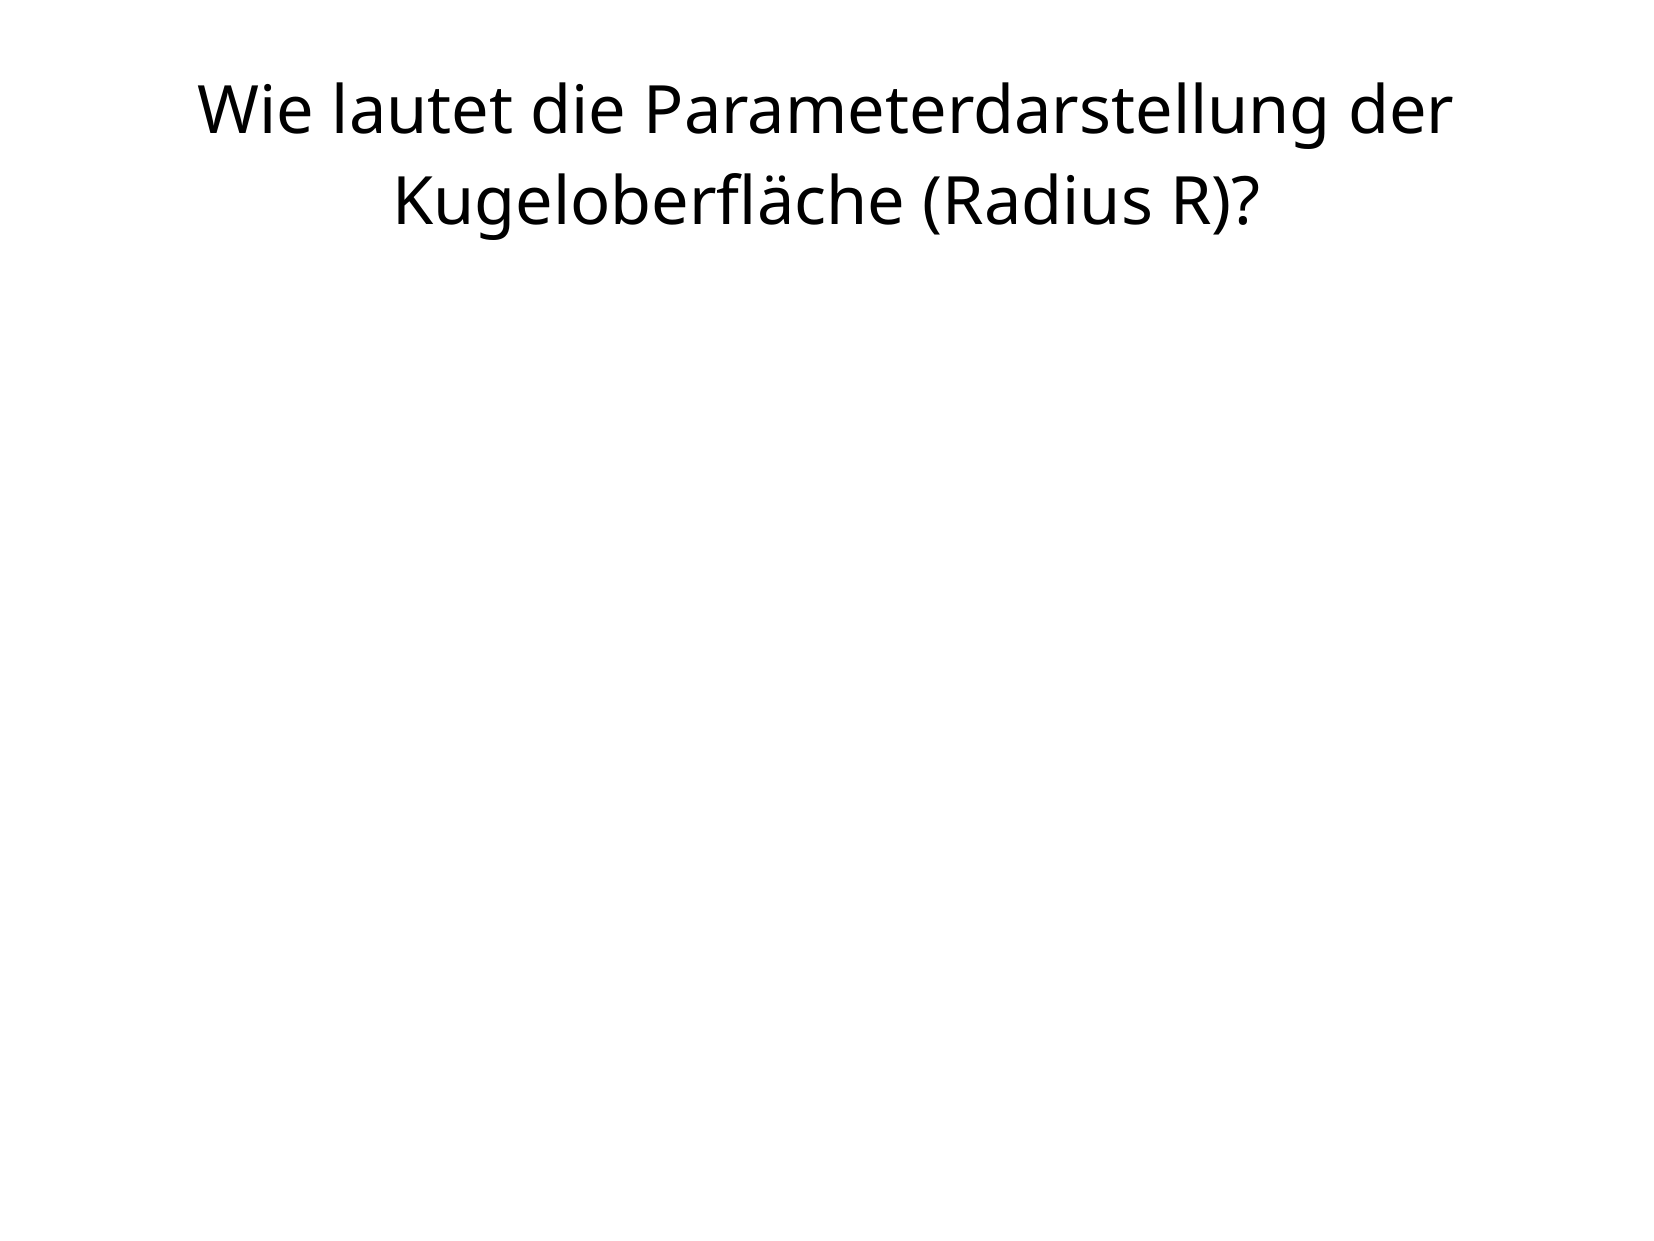

# Wie lautet die Parameterdarstellung der Kugeloberfläche (Radius R)?